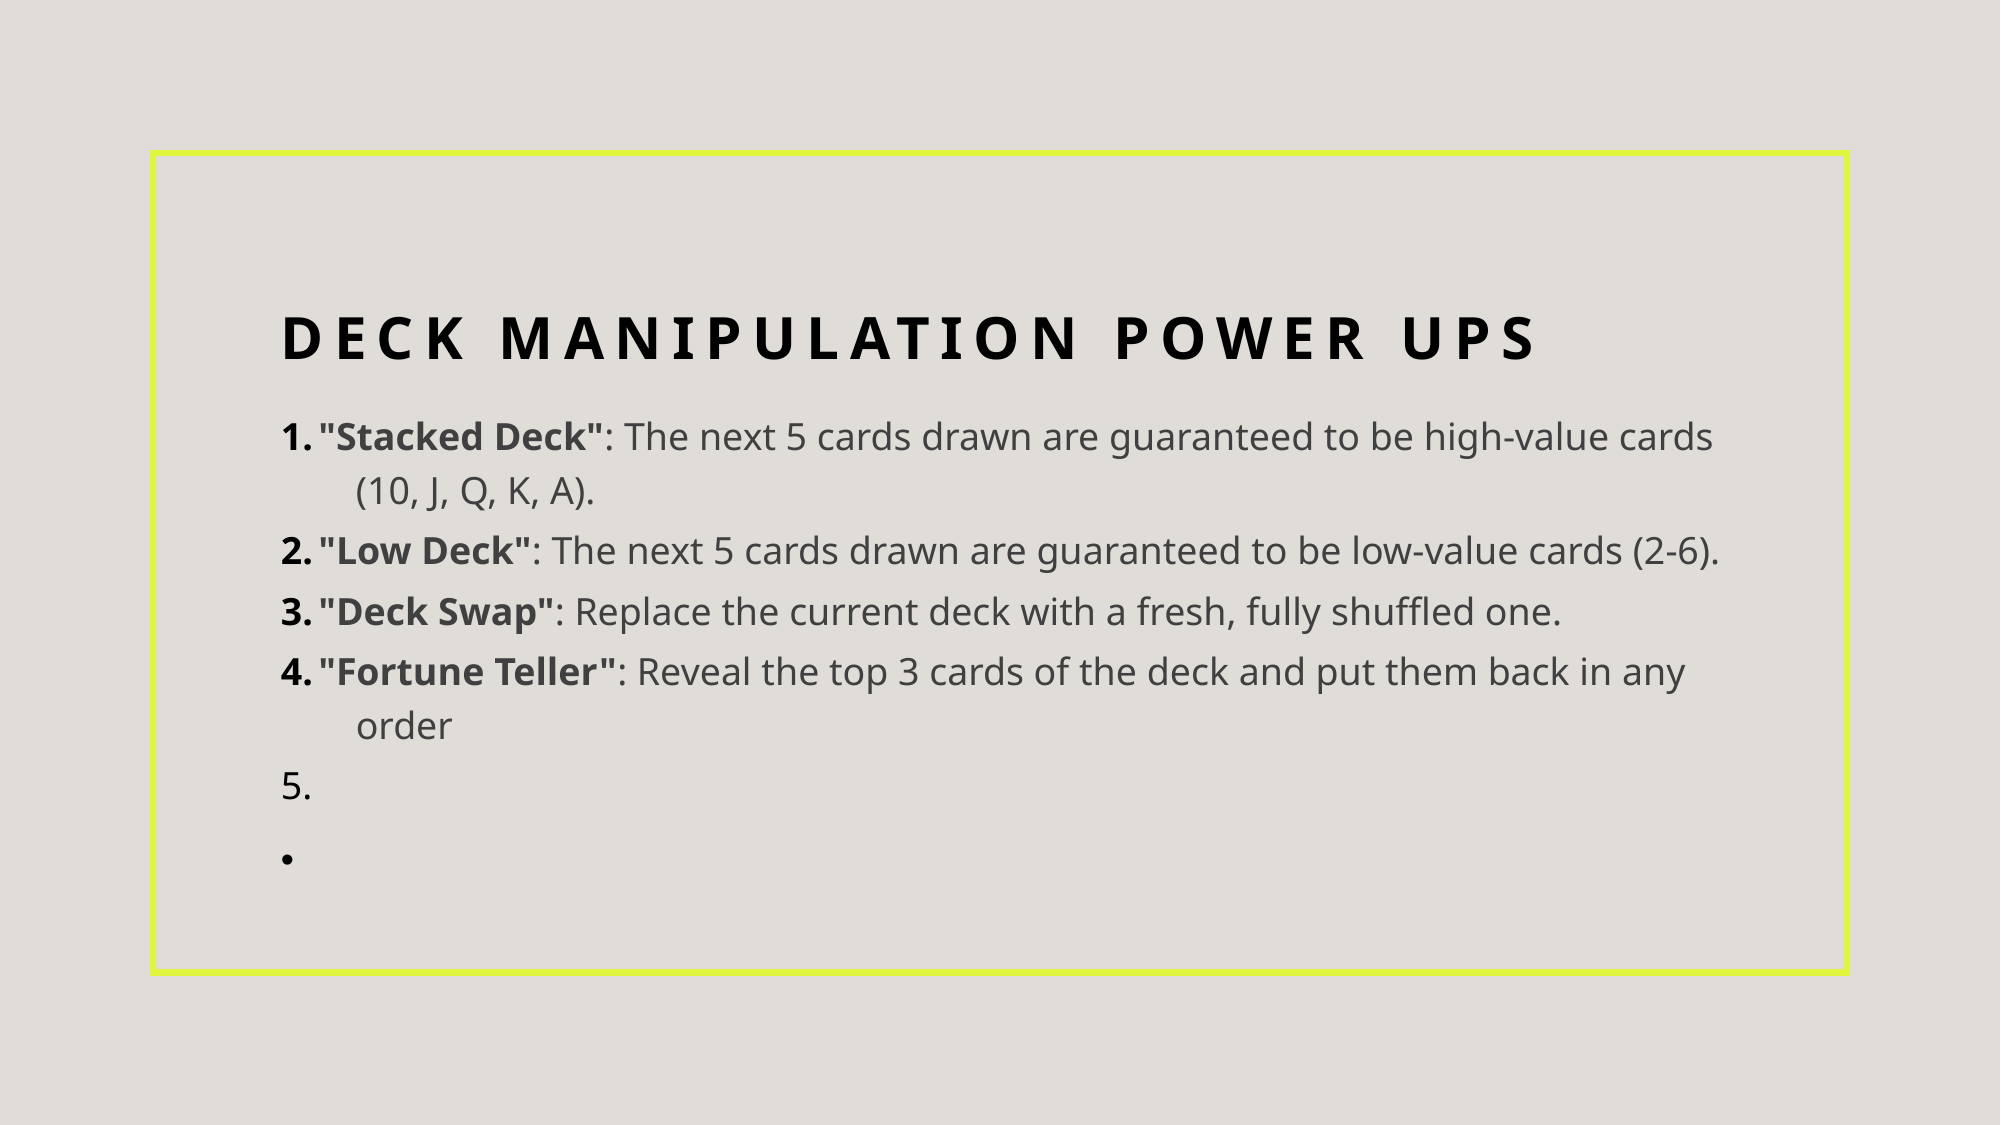

# Deck Manipulation power ups
"Stacked Deck": The next 5 cards drawn are guaranteed to be high-value cards (10, J, Q, K, A).
"Low Deck": The next 5 cards drawn are guaranteed to be low-value cards (2-6).
"Deck Swap": Replace the current deck with a fresh, fully shuffled one.
"Fortune Teller": Reveal the top 3 cards of the deck and put them back in any order